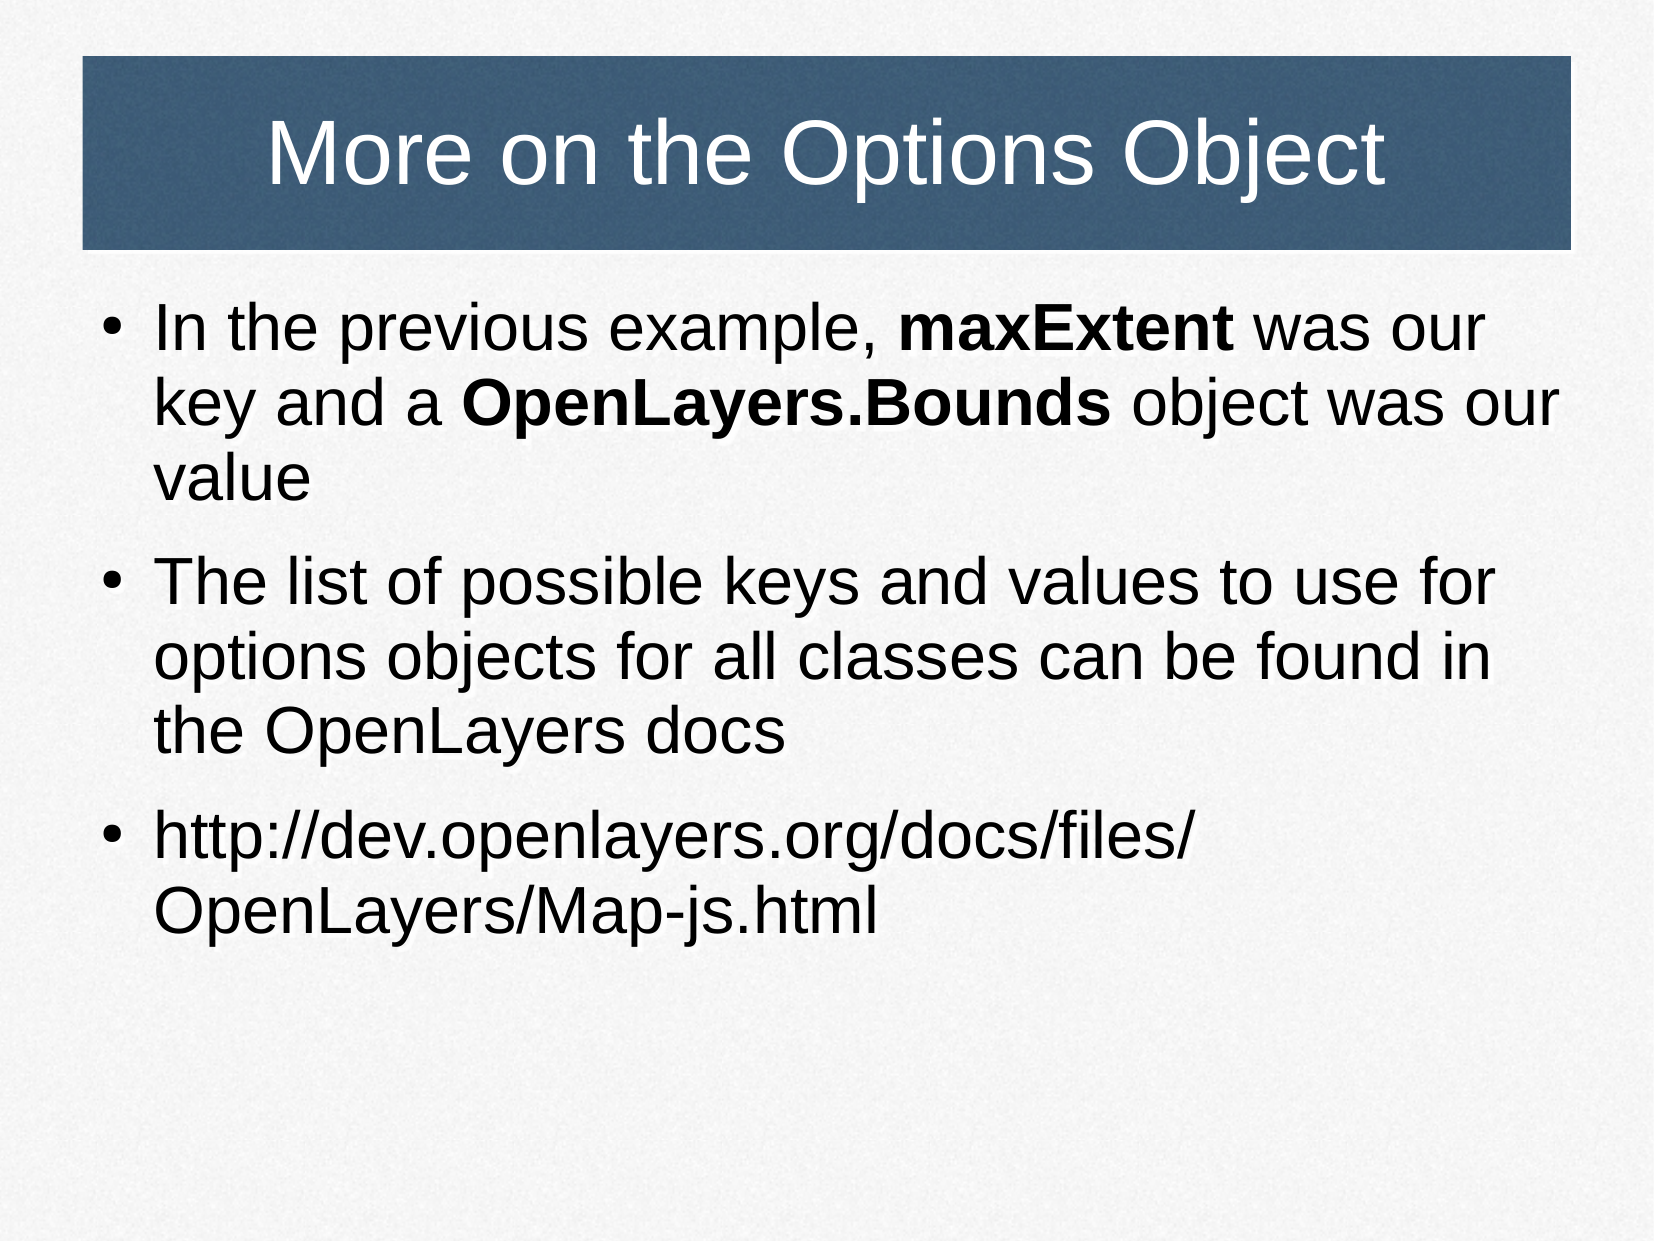

# More on the Options Object
In the previous example, maxExtent was our key and a OpenLayers.Bounds object was our value
The list of possible keys and values to use for options objects for all classes can be found in the OpenLayers docs
http://dev.openlayers.org/docs/files/OpenLayers/Map-js.html